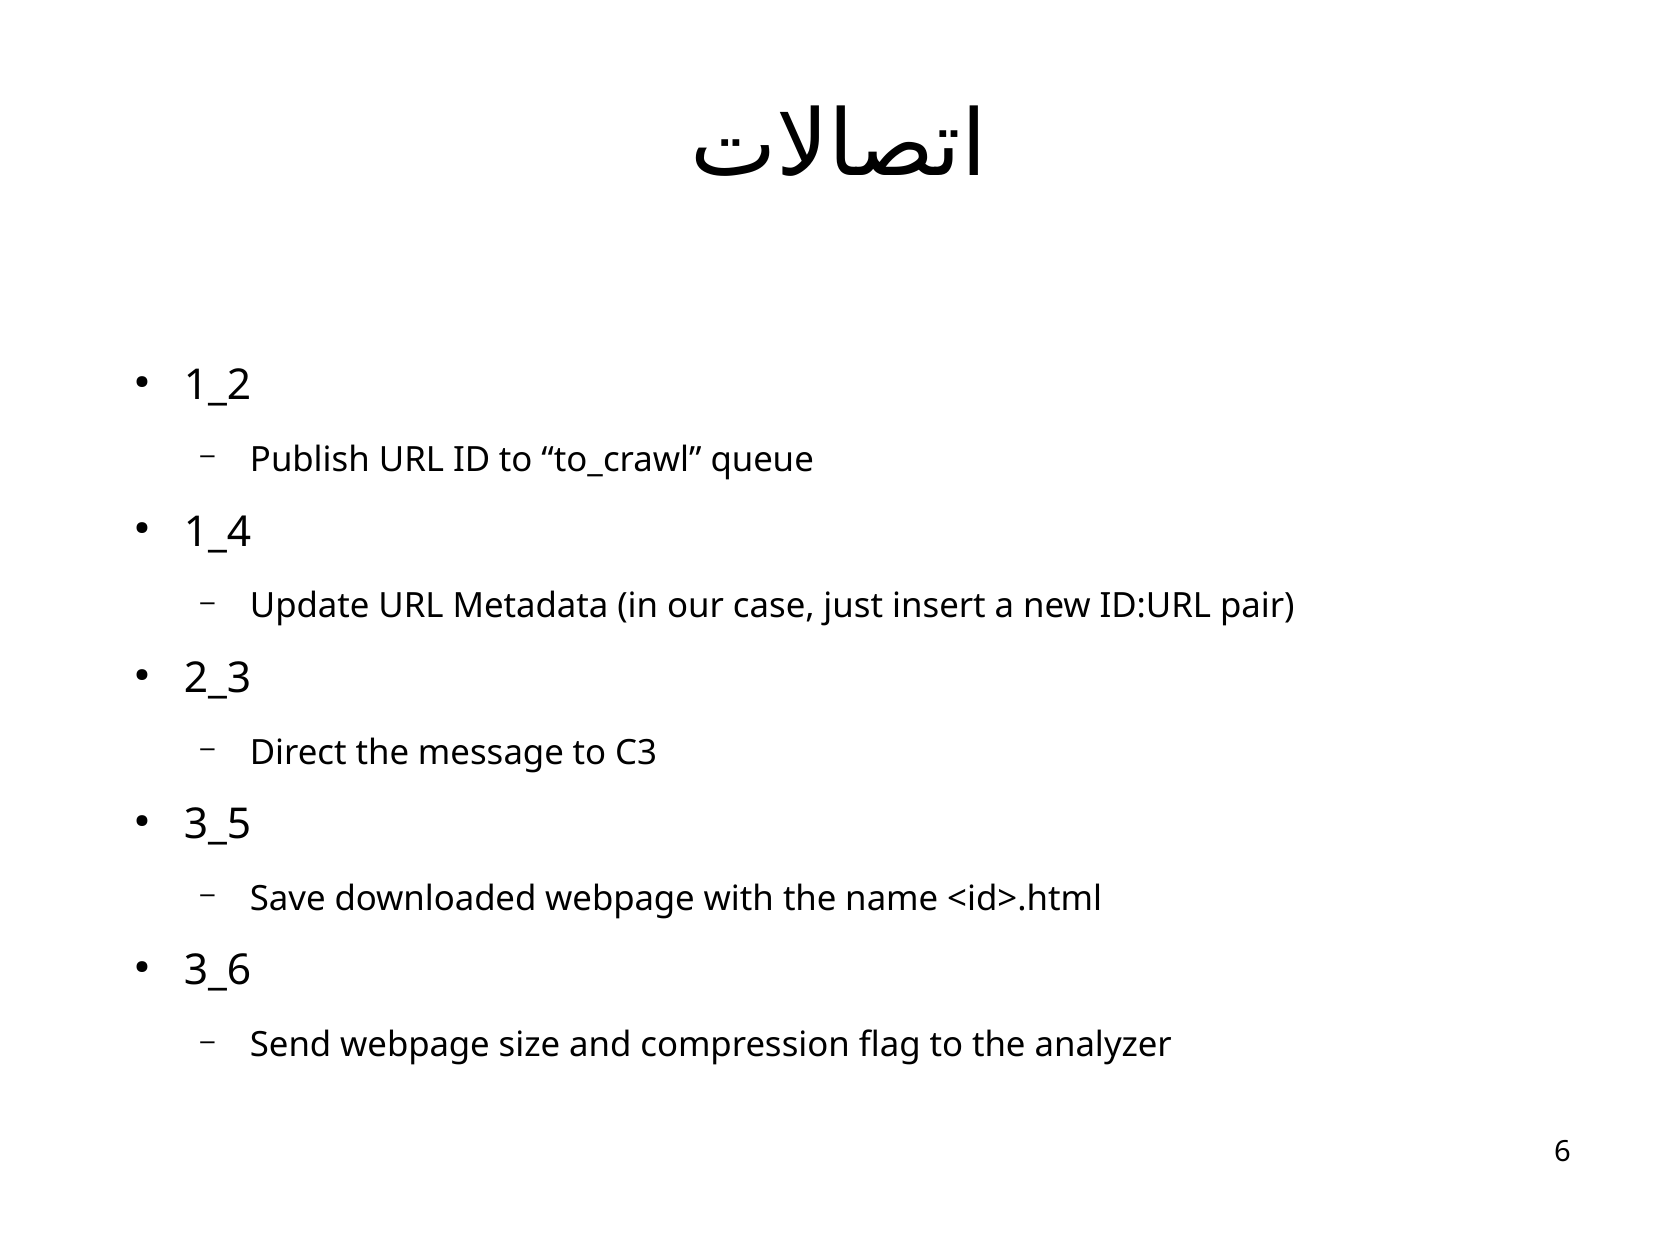

# اتصالات
1_2
Publish URL ID to “to_crawl” queue
1_4
Update URL Metadata (in our case, just insert a new ID:URL pair)
2_3
Direct the message to C3
3_5
Save downloaded webpage with the name <id>.html
3_6
Send webpage size and compression flag to the analyzer
6